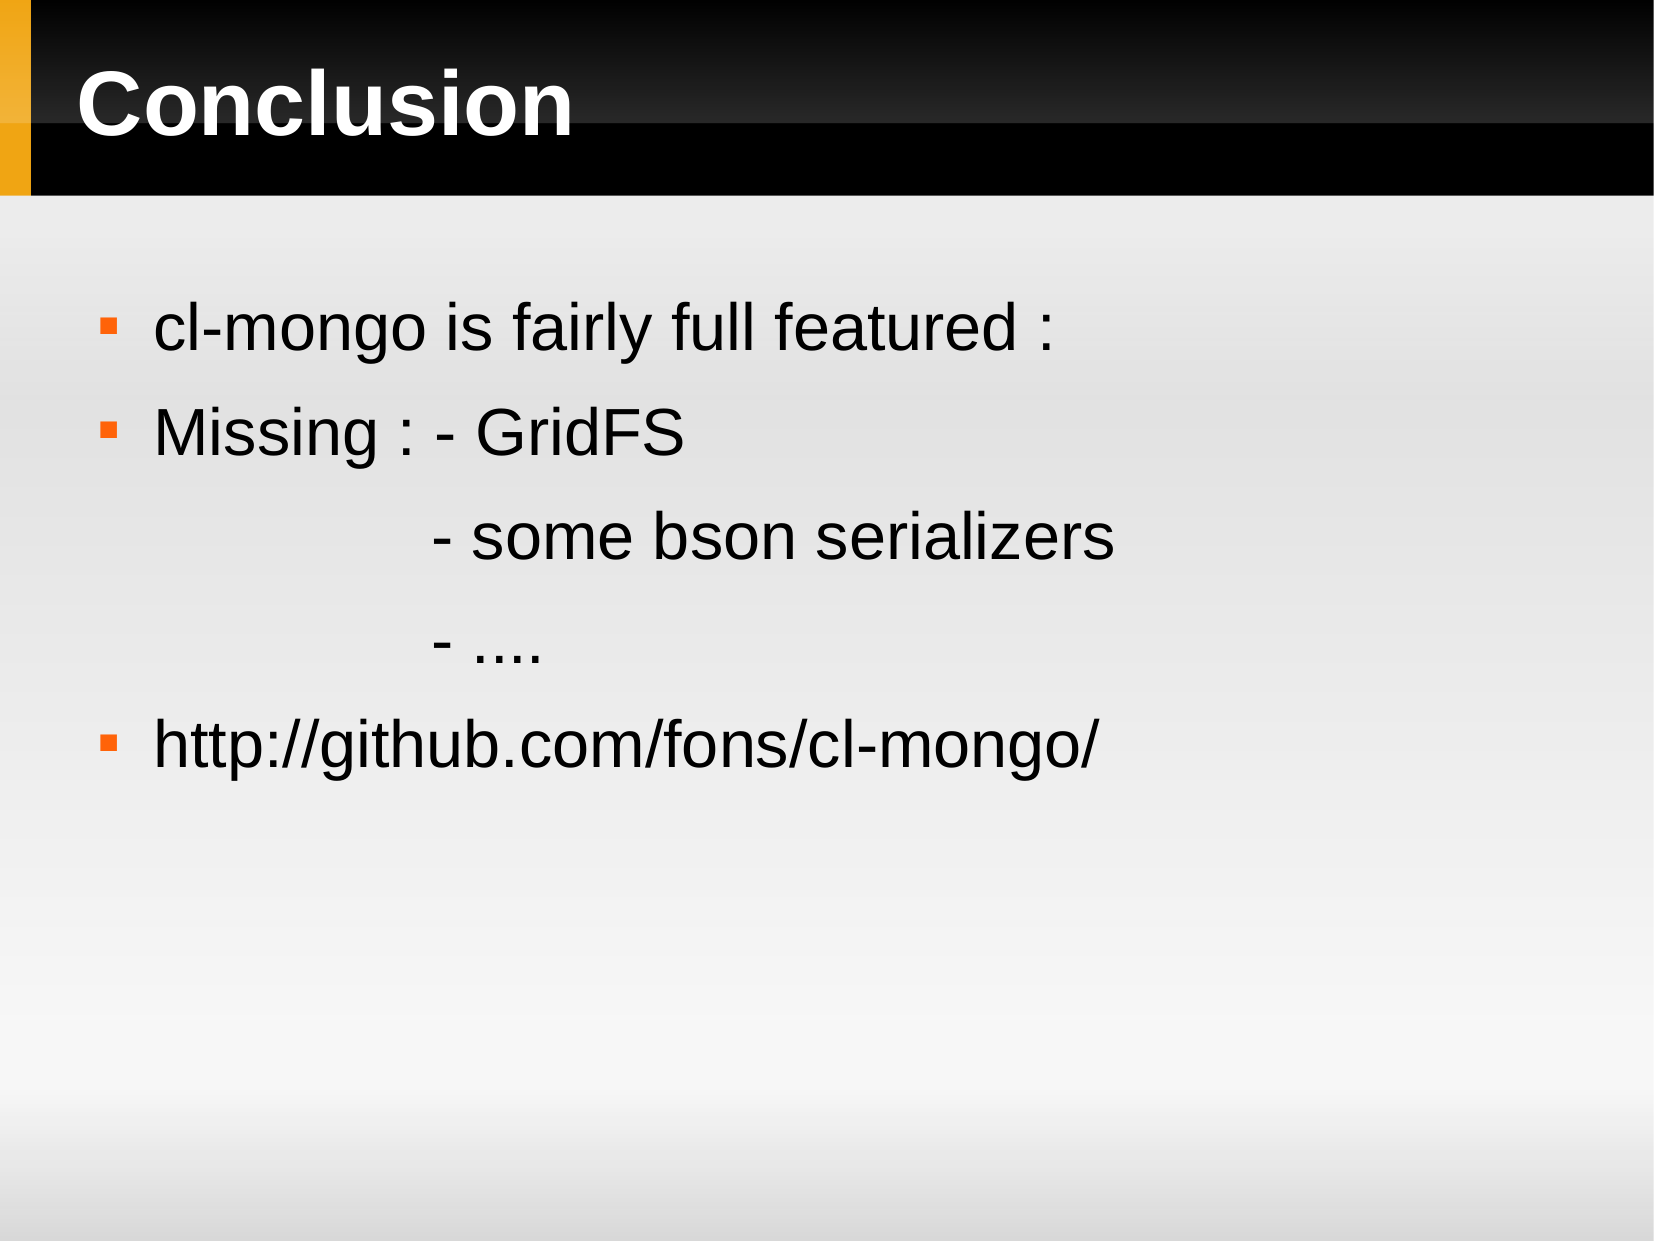

# Conclusion
cl-mongo is fairly full featured :
Missing : - GridFS
 - some bson serializers
 - ....
http://github.com/fons/cl-mongo/